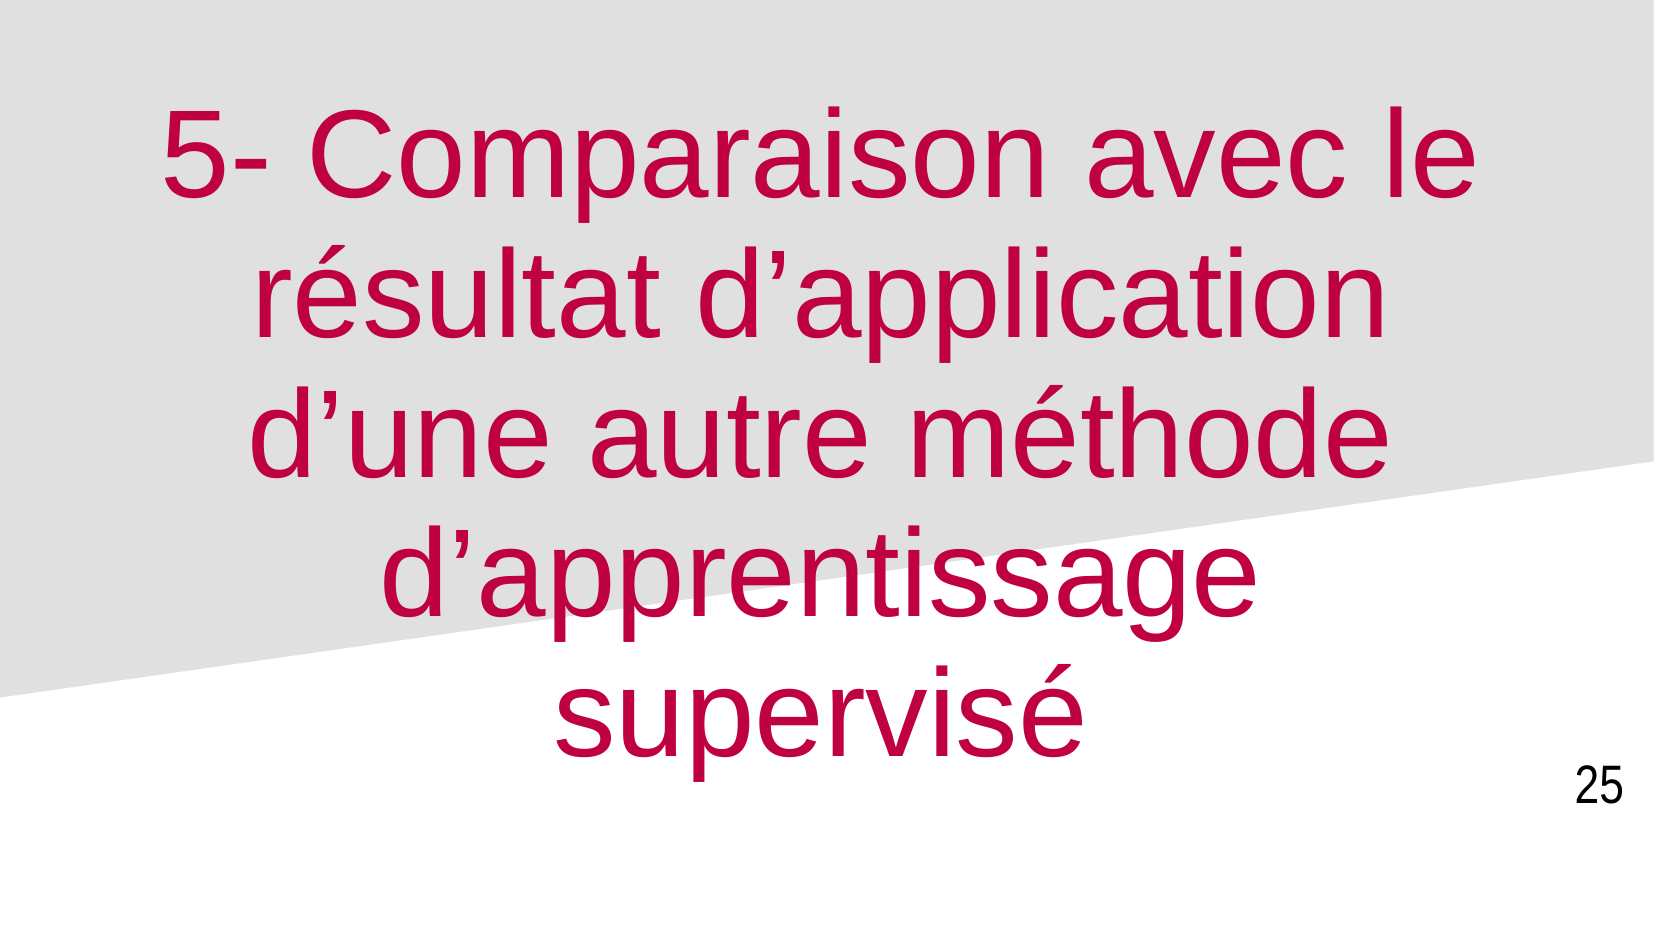

# 5- Comparaison avec le résultat d’application
d’une autre méthode d’apprentissage
supervisé
25